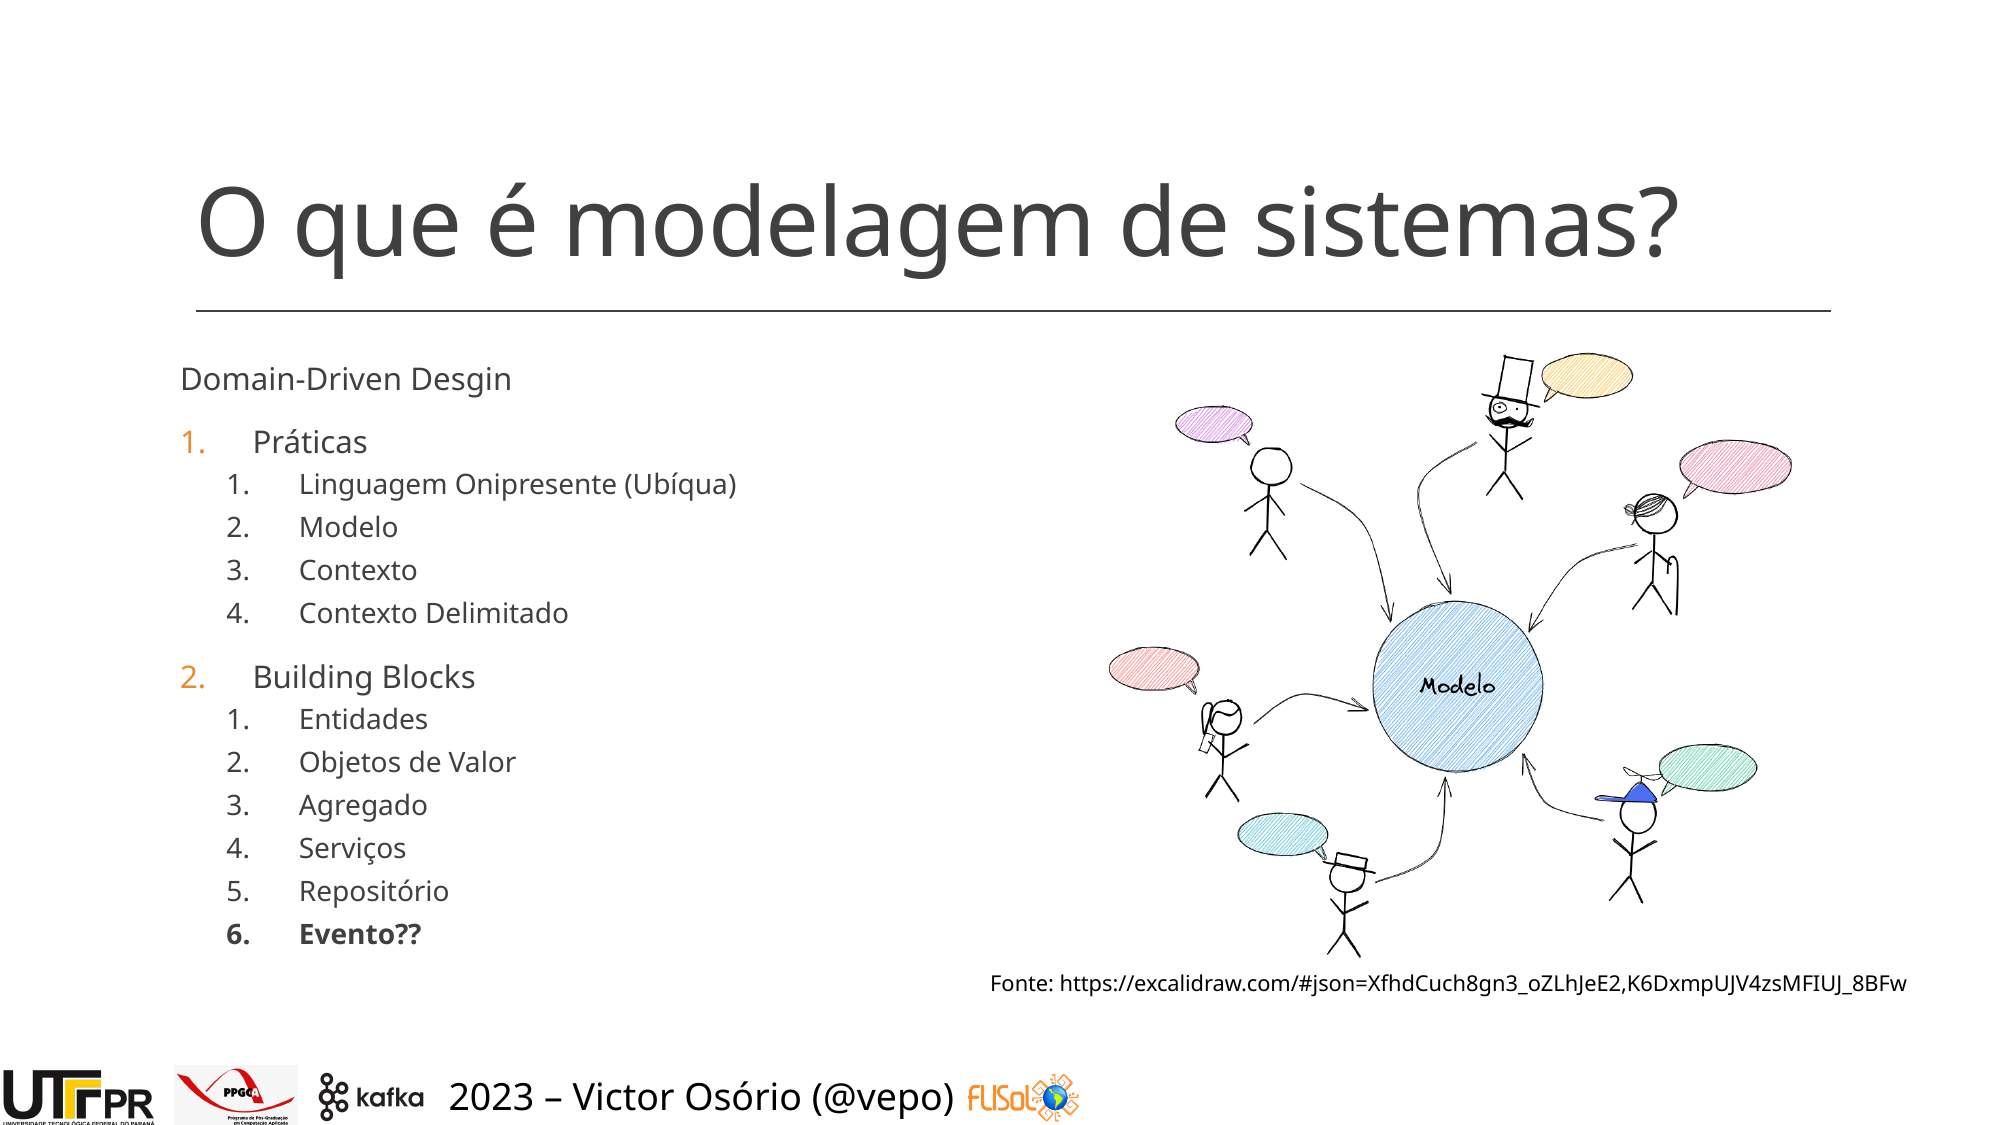

# O que é modelagem de sistemas?
Domain-Driven Desgin
Práticas
Linguagem Onipresente (Ubíqua)
Modelo
Contexto
Contexto Delimitado
Building Blocks
Entidades
Objetos de Valor
Agregado
Serviços
Repositório
Evento??
Fonte: https://excalidraw.com/#json=XfhdCuch8gn3_oZLhJeE2,K6DxmpUJV4zsMFIUJ_8BFw